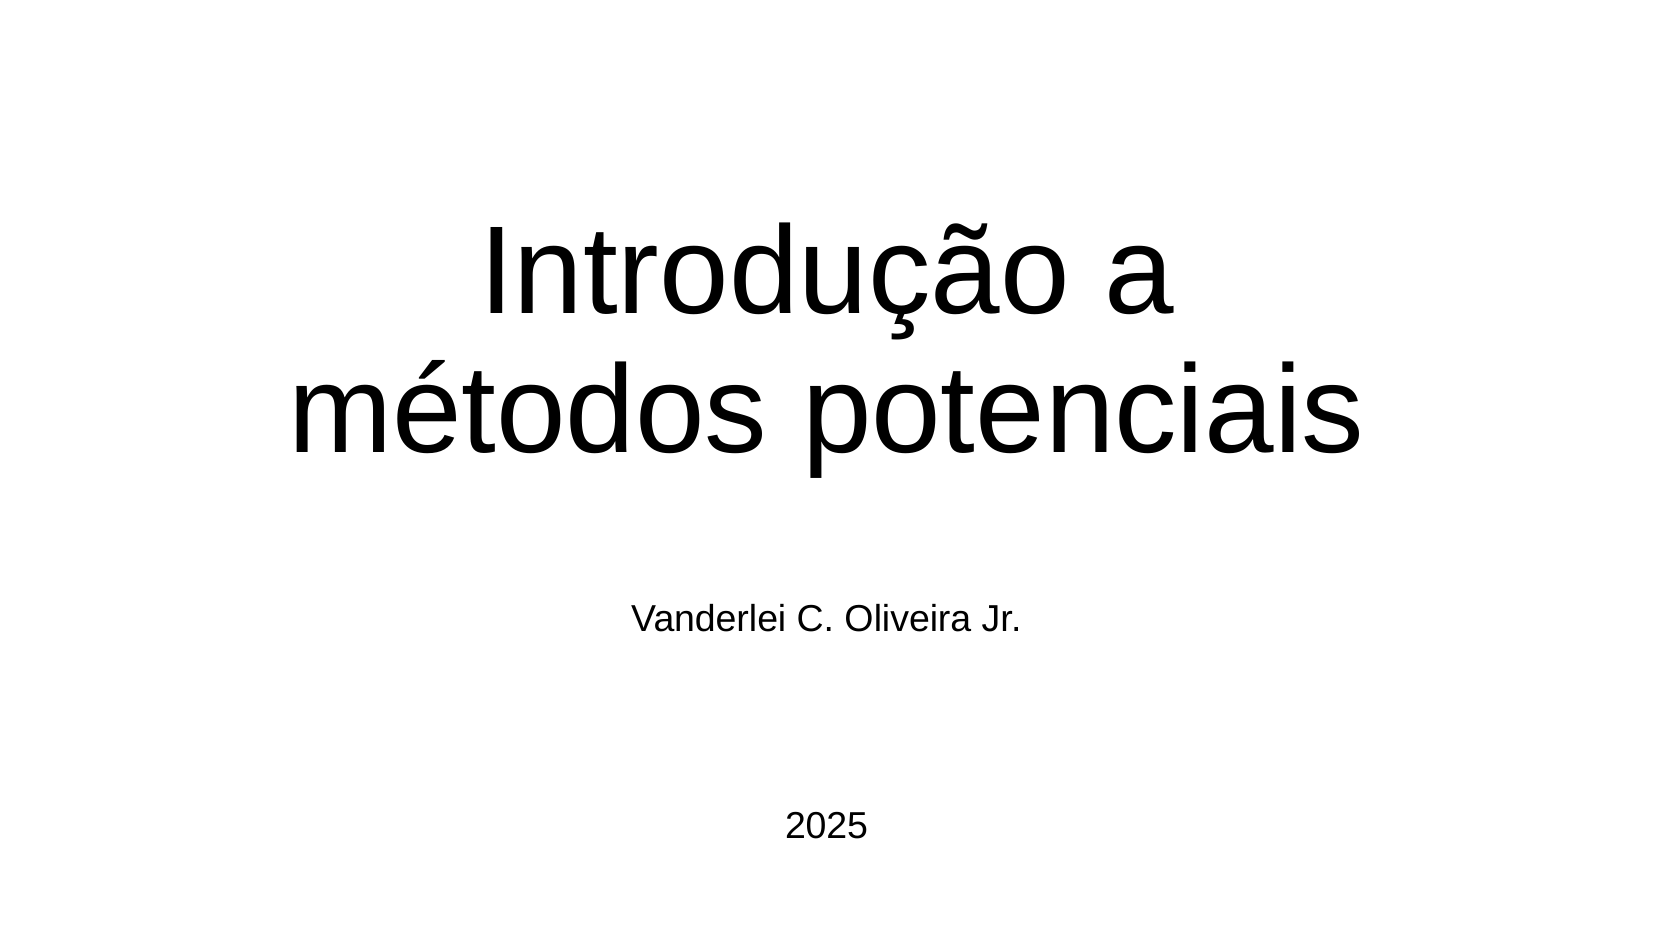

# Introdução a métodos potenciais
Vanderlei C. Oliveira Jr.
2025